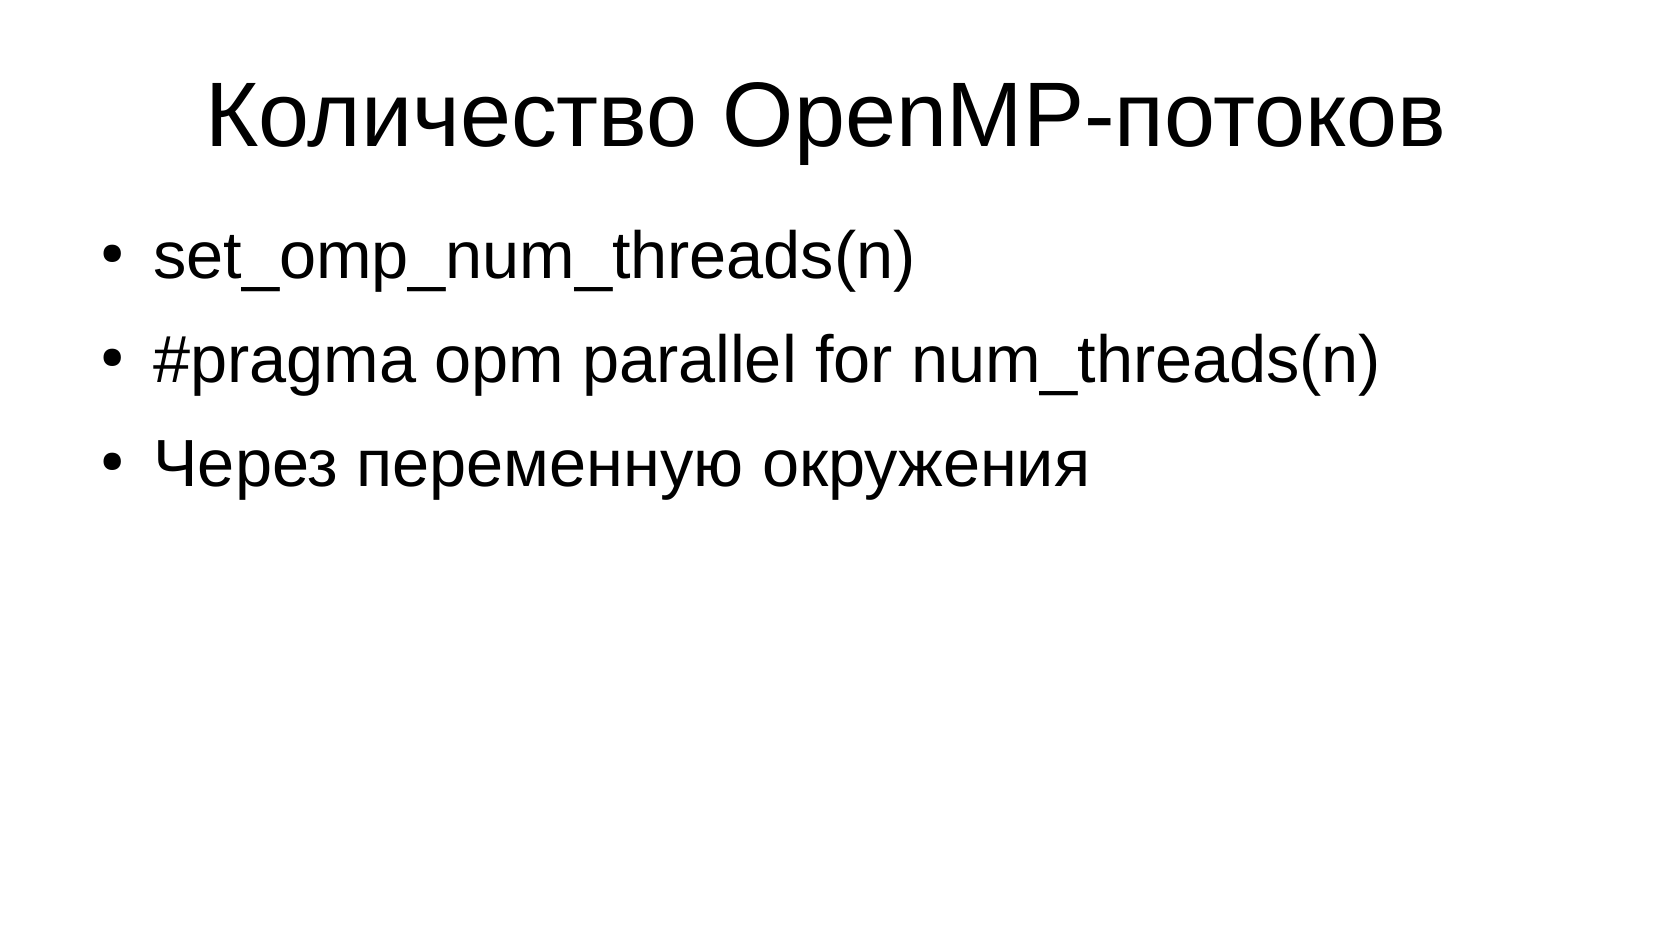

# Количество OpenMP-потоков
set_omp_num_threads(n)
#pragma opm parallel for num_threads(n)
Через переменную окружения